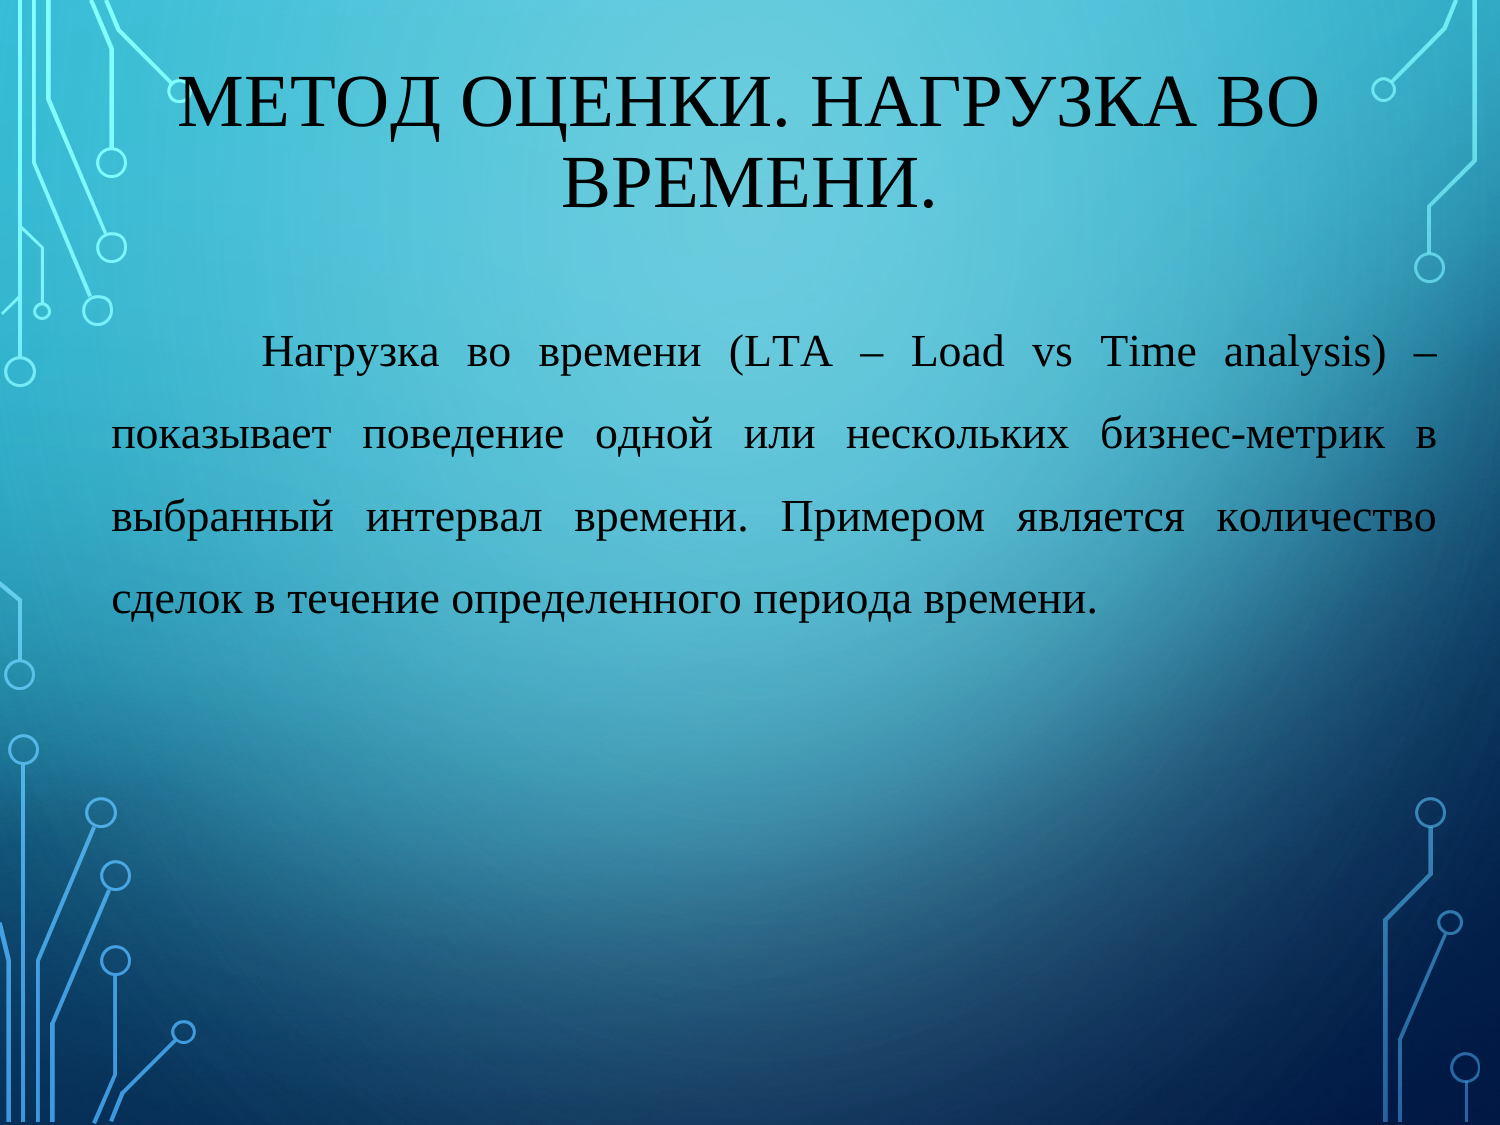

МЕТОД ОЦЕНКИ. НАГРУЗКА ВО ВРЕМЕНИ.
		Нагрузка во времени (LTA – Load vs Time analysis) – показывает поведение одной или нескольких бизнес-метрик в выбранный интервал времени. Примером является количество сделок в течение определенного периода времени.